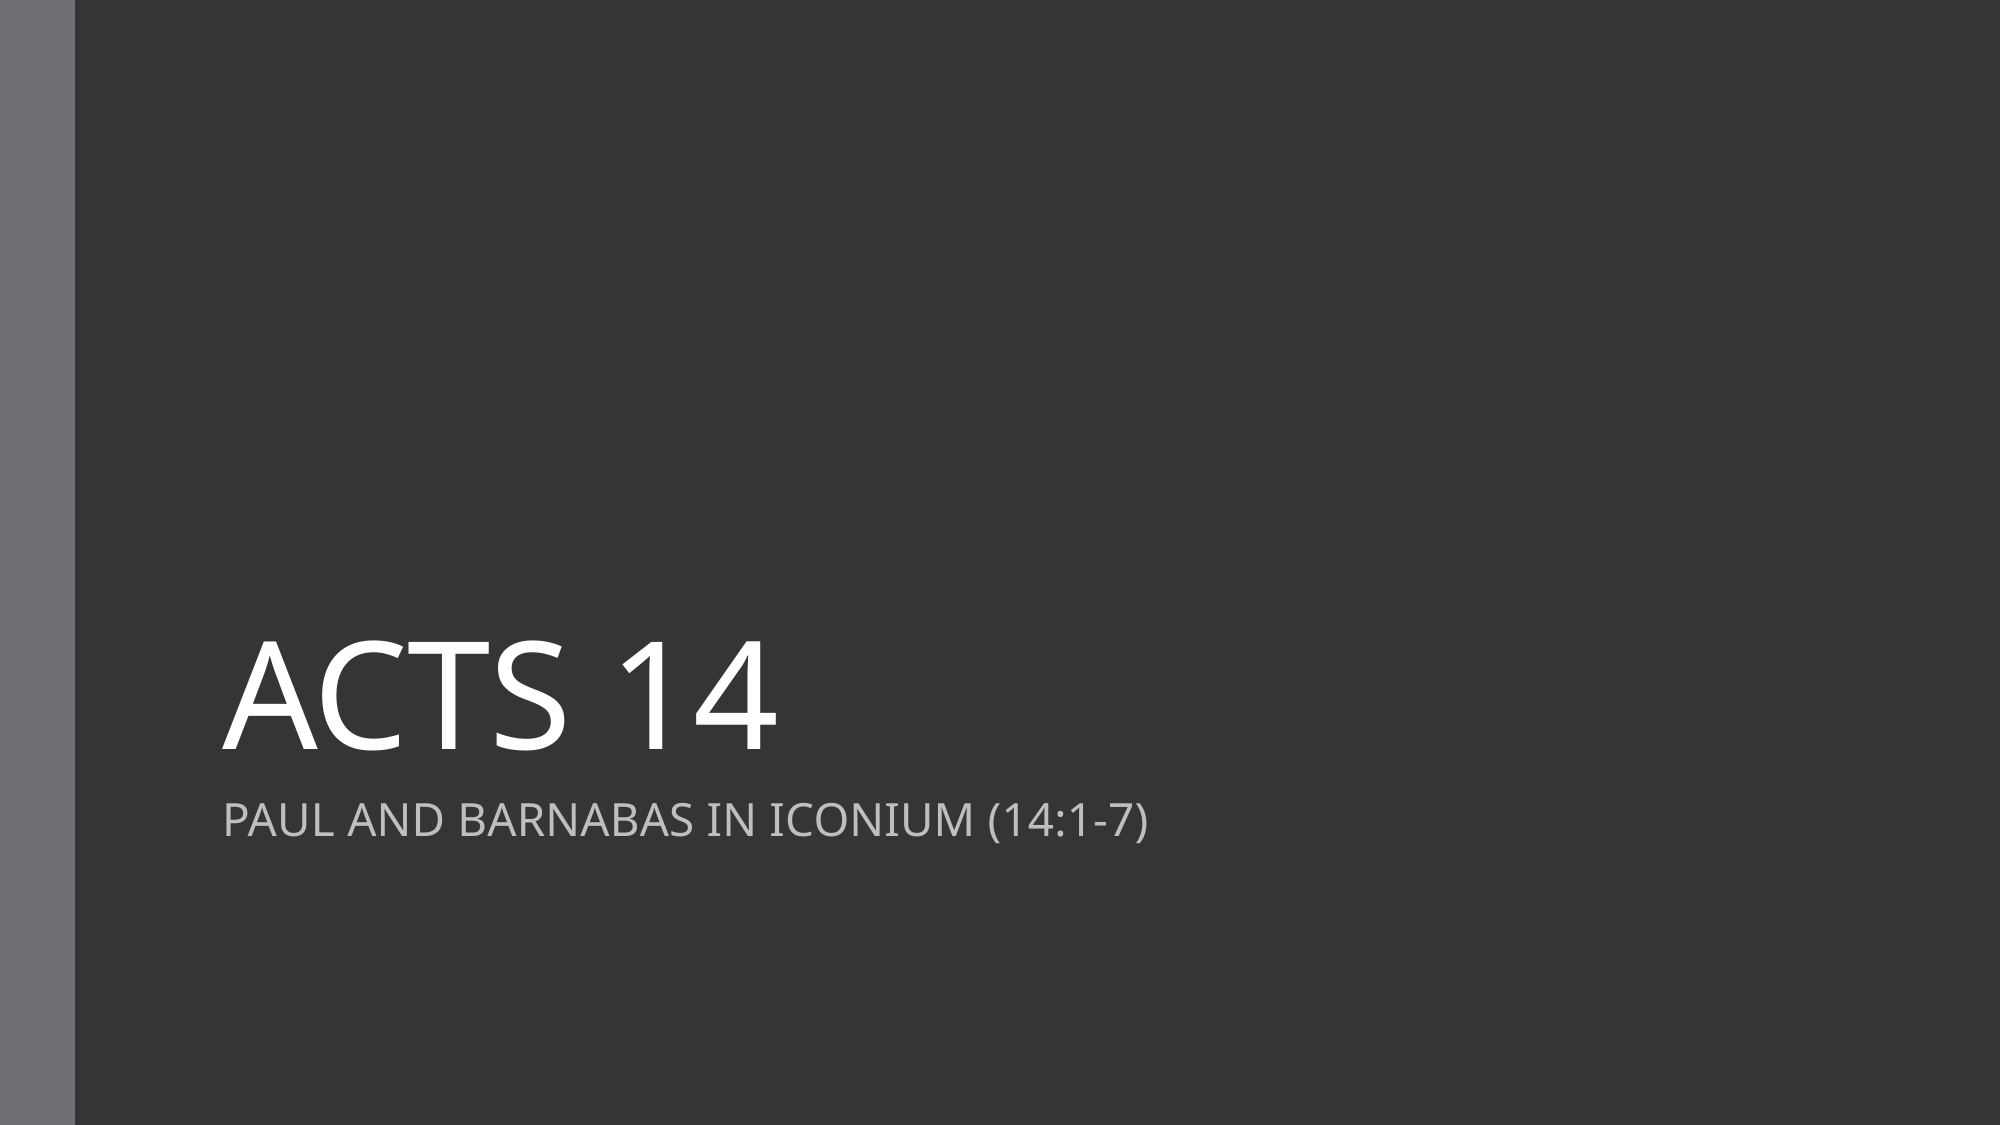

# ACTS 14
PAUL AND BARNABAS IN ICONIUM (14:1-7)